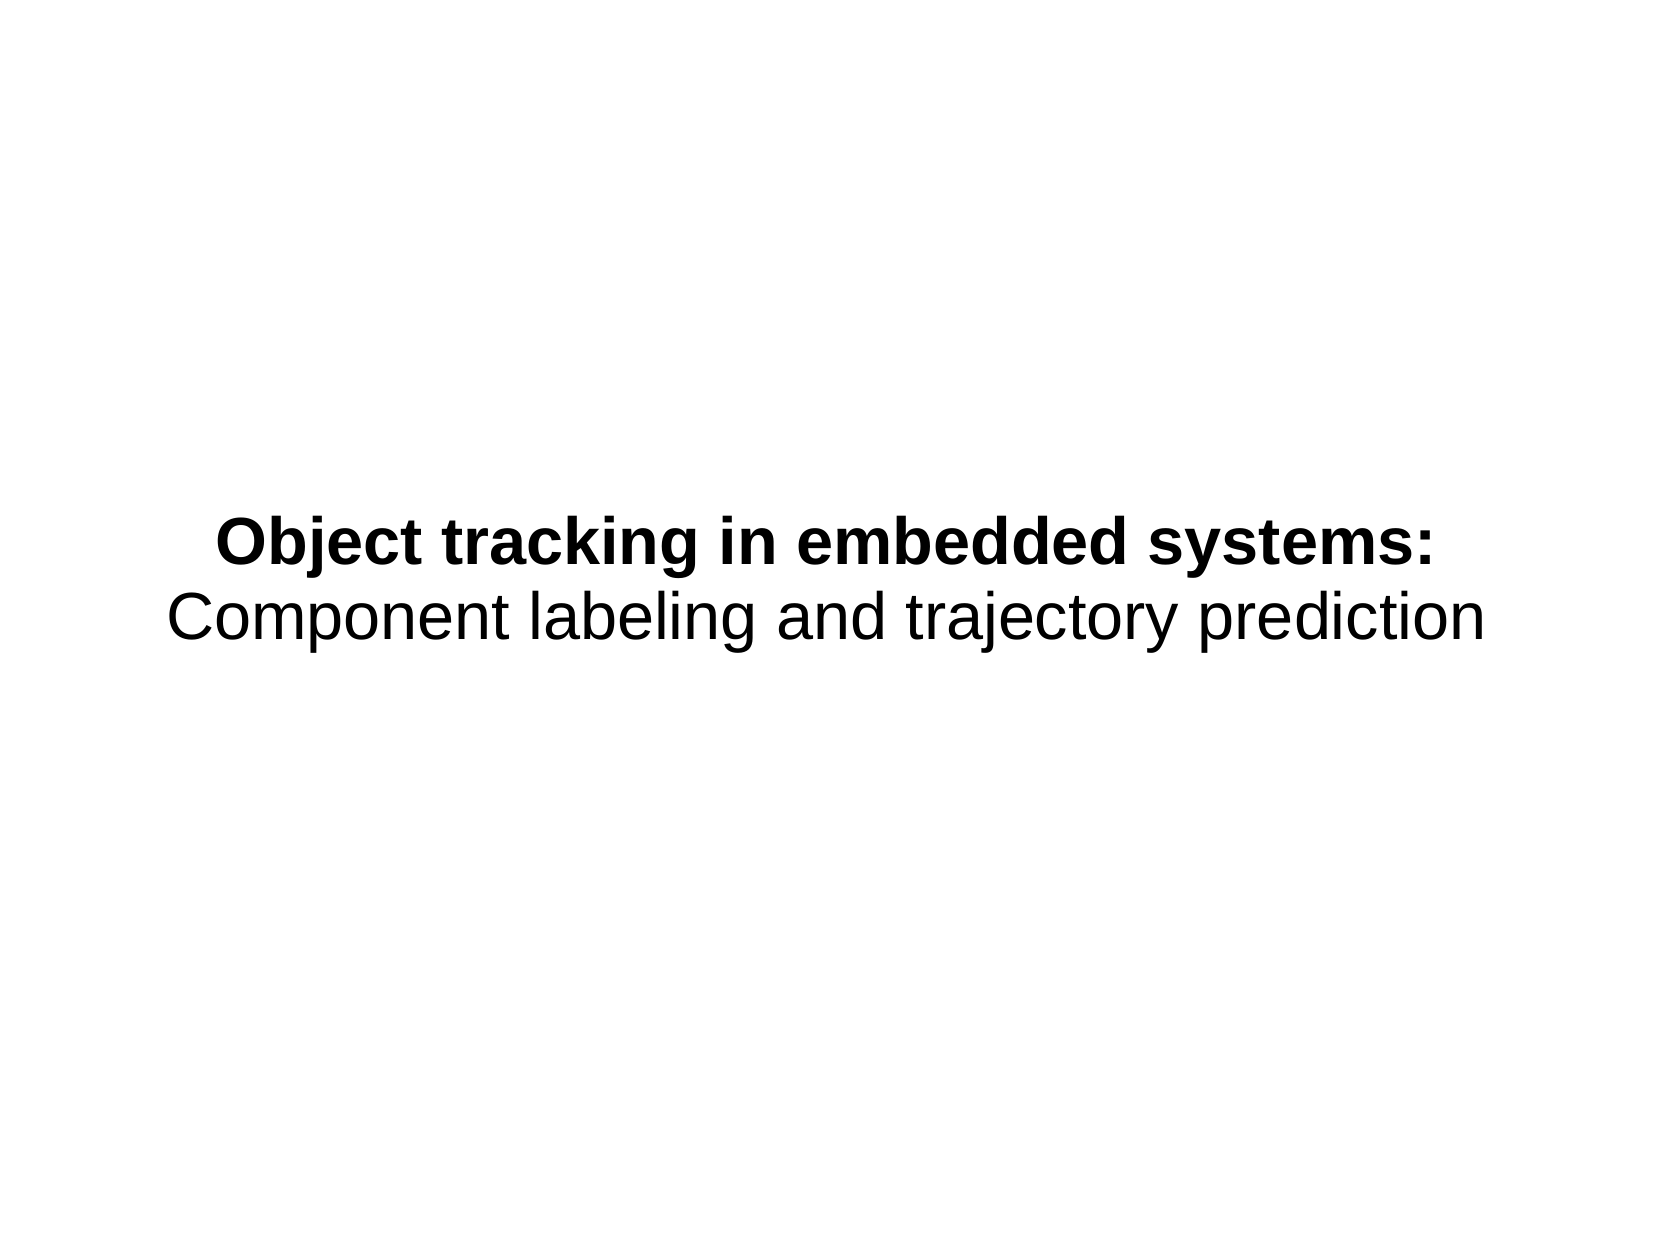

# Object tracking in embedded systems:
Component labeling and trajectory prediction